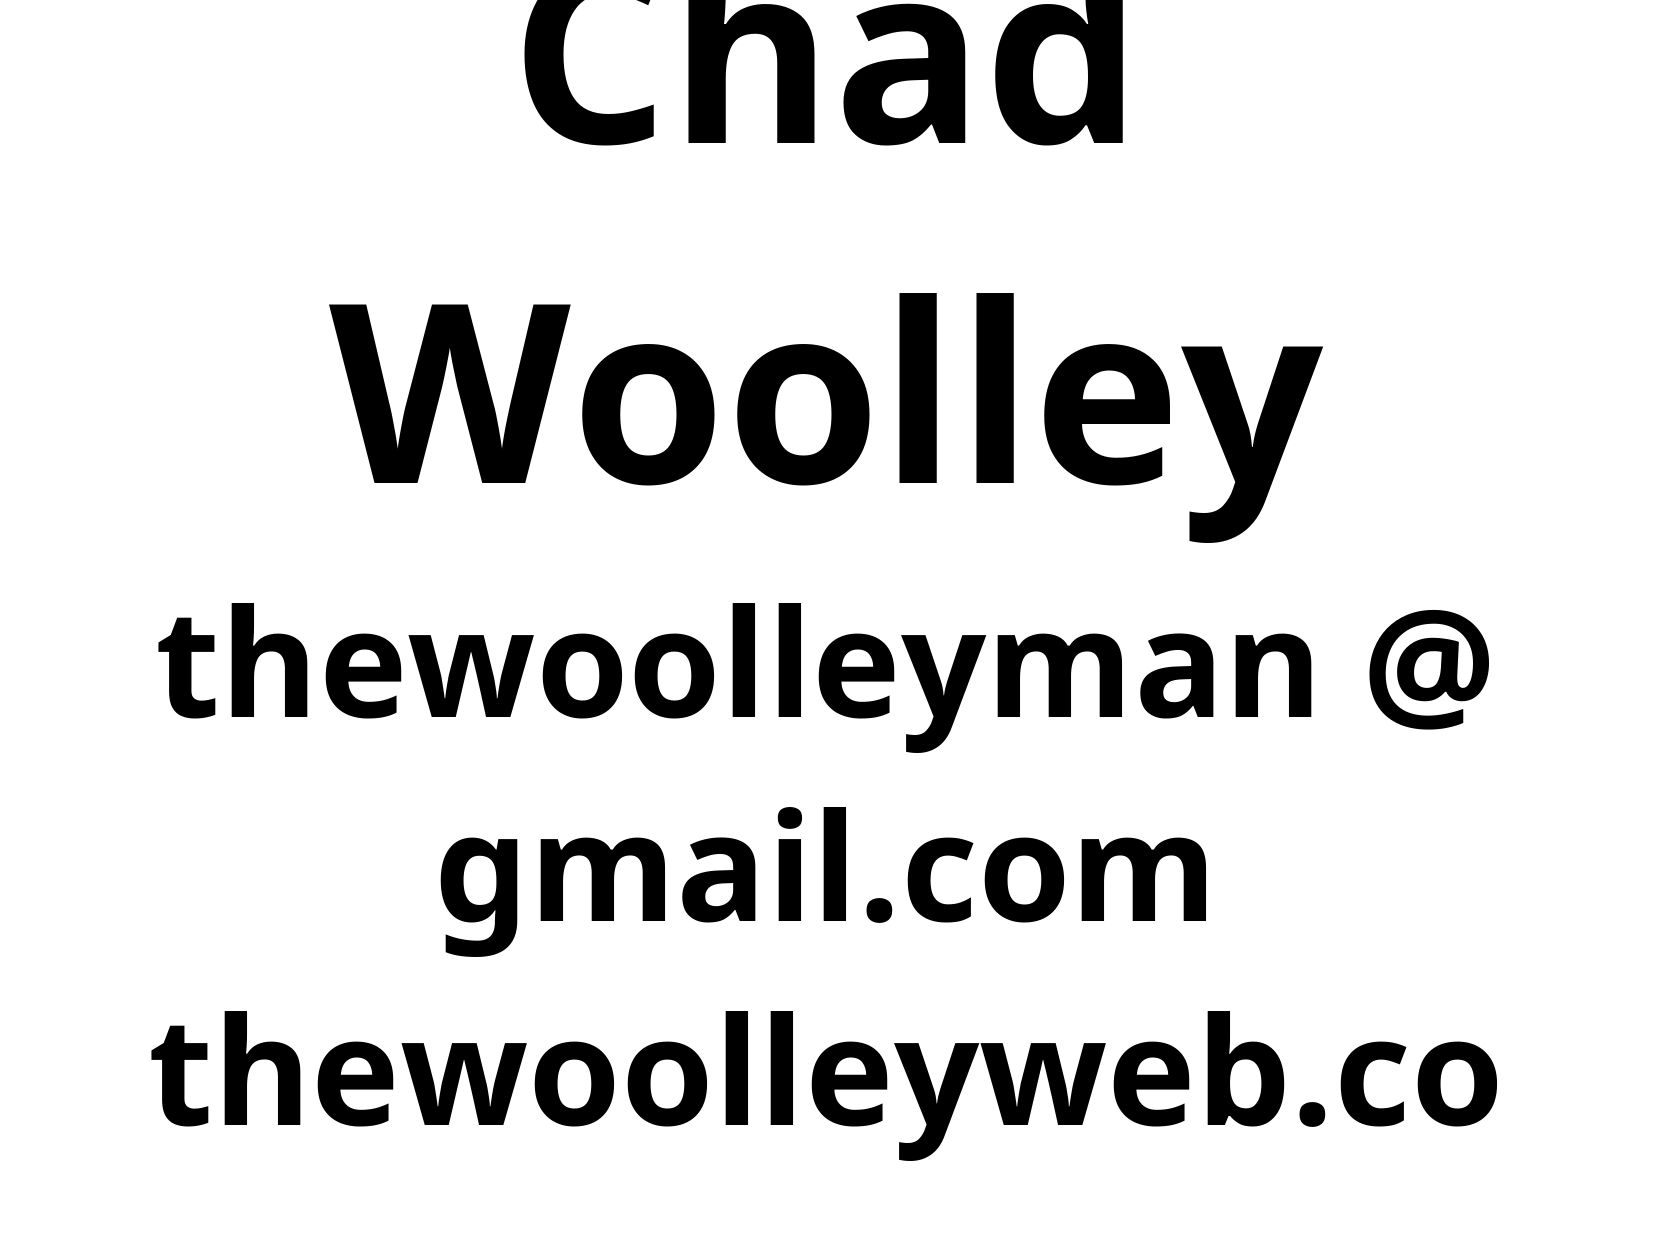

# Chad Woolley thewoolleyman @ gmail.com thewoolleyweb.com